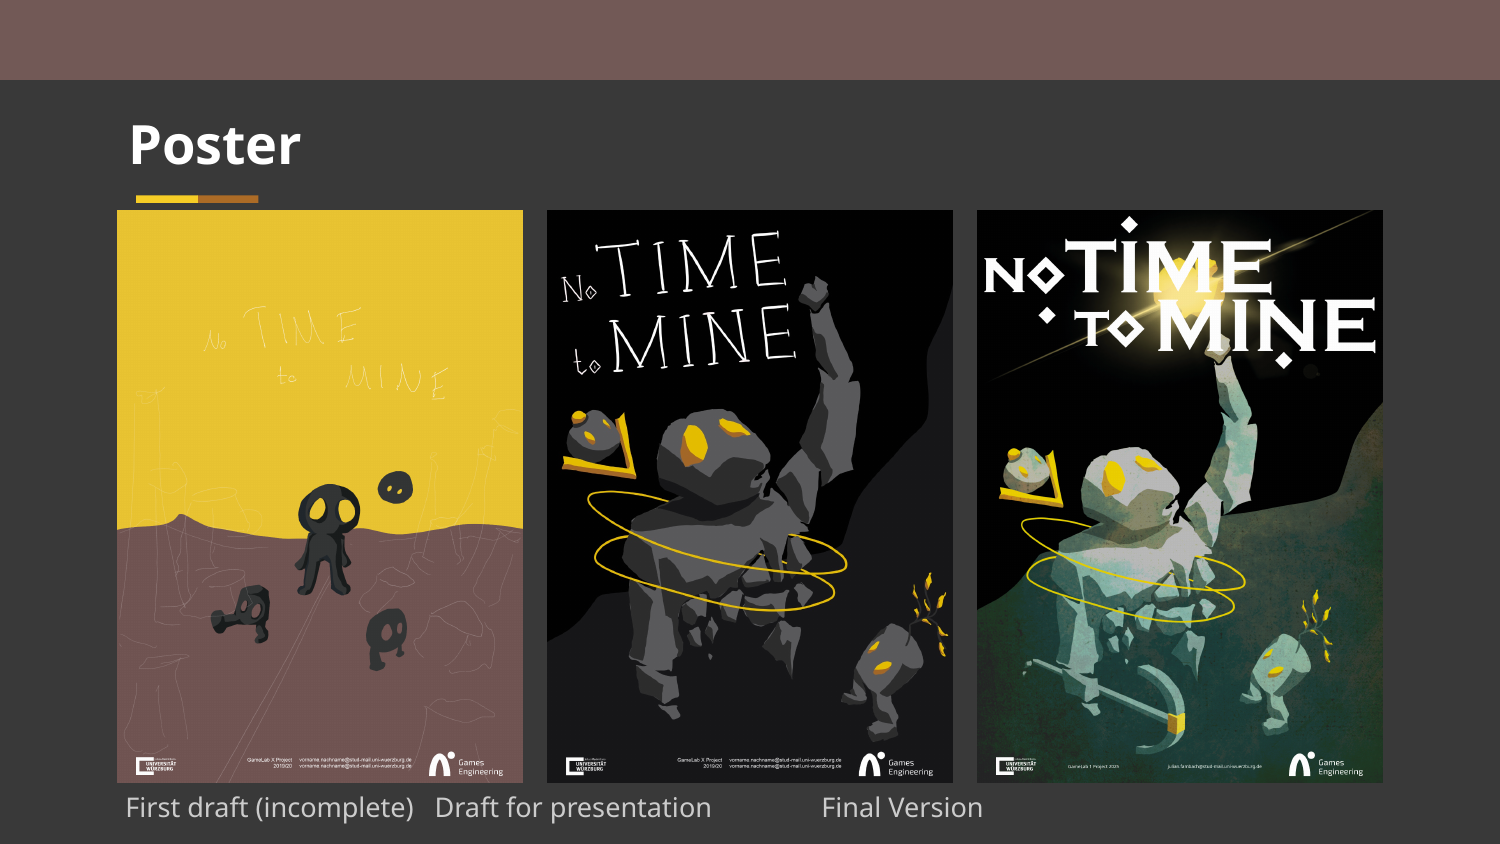

# Poster
First draft (incomplete) Draft for presentation 	 Final Version